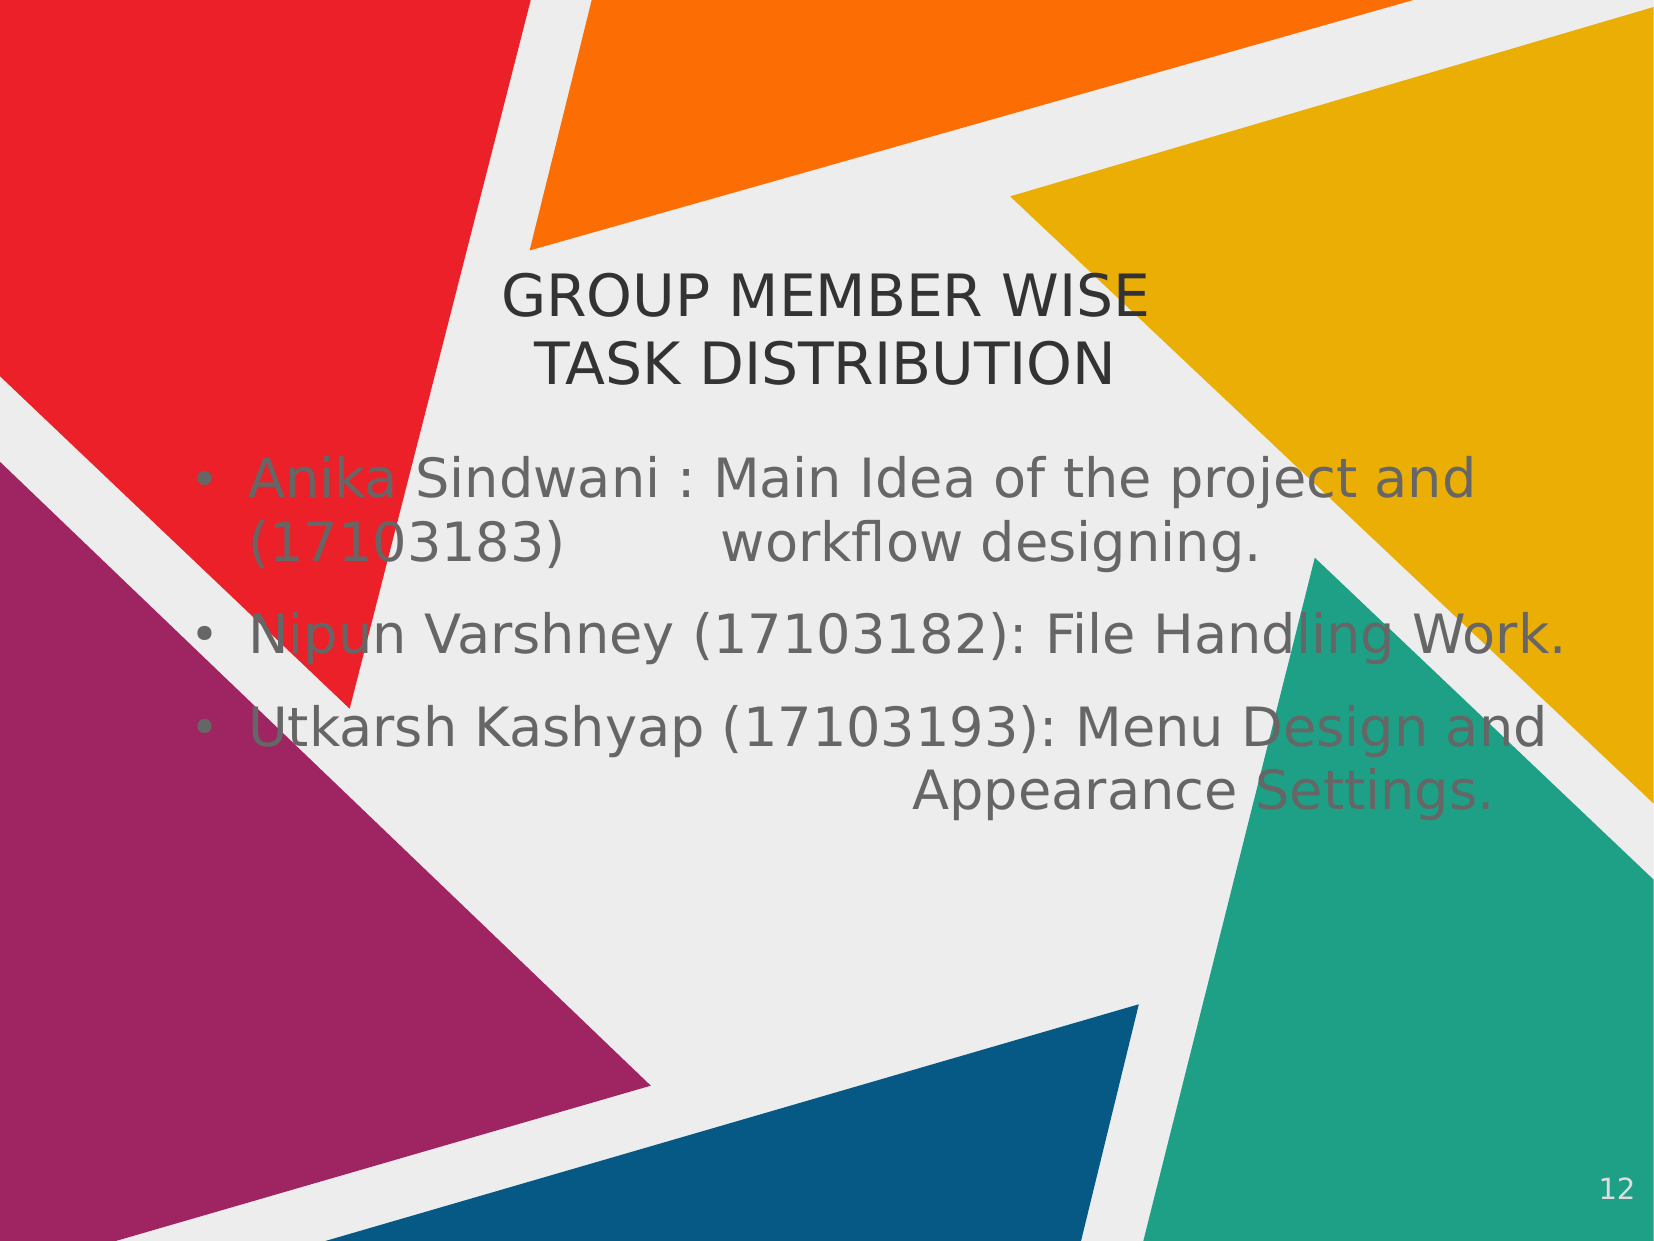

# GROUP MEMBER WISE TASK DISTRIBUTION
Anika Sindwani : Main Idea of the project and (17103183) workflow designing.
Nipun Varshney (17103182): File Handling Work.
Utkarsh Kashyap (17103193): Menu Design and 										Appearance Settings.
12